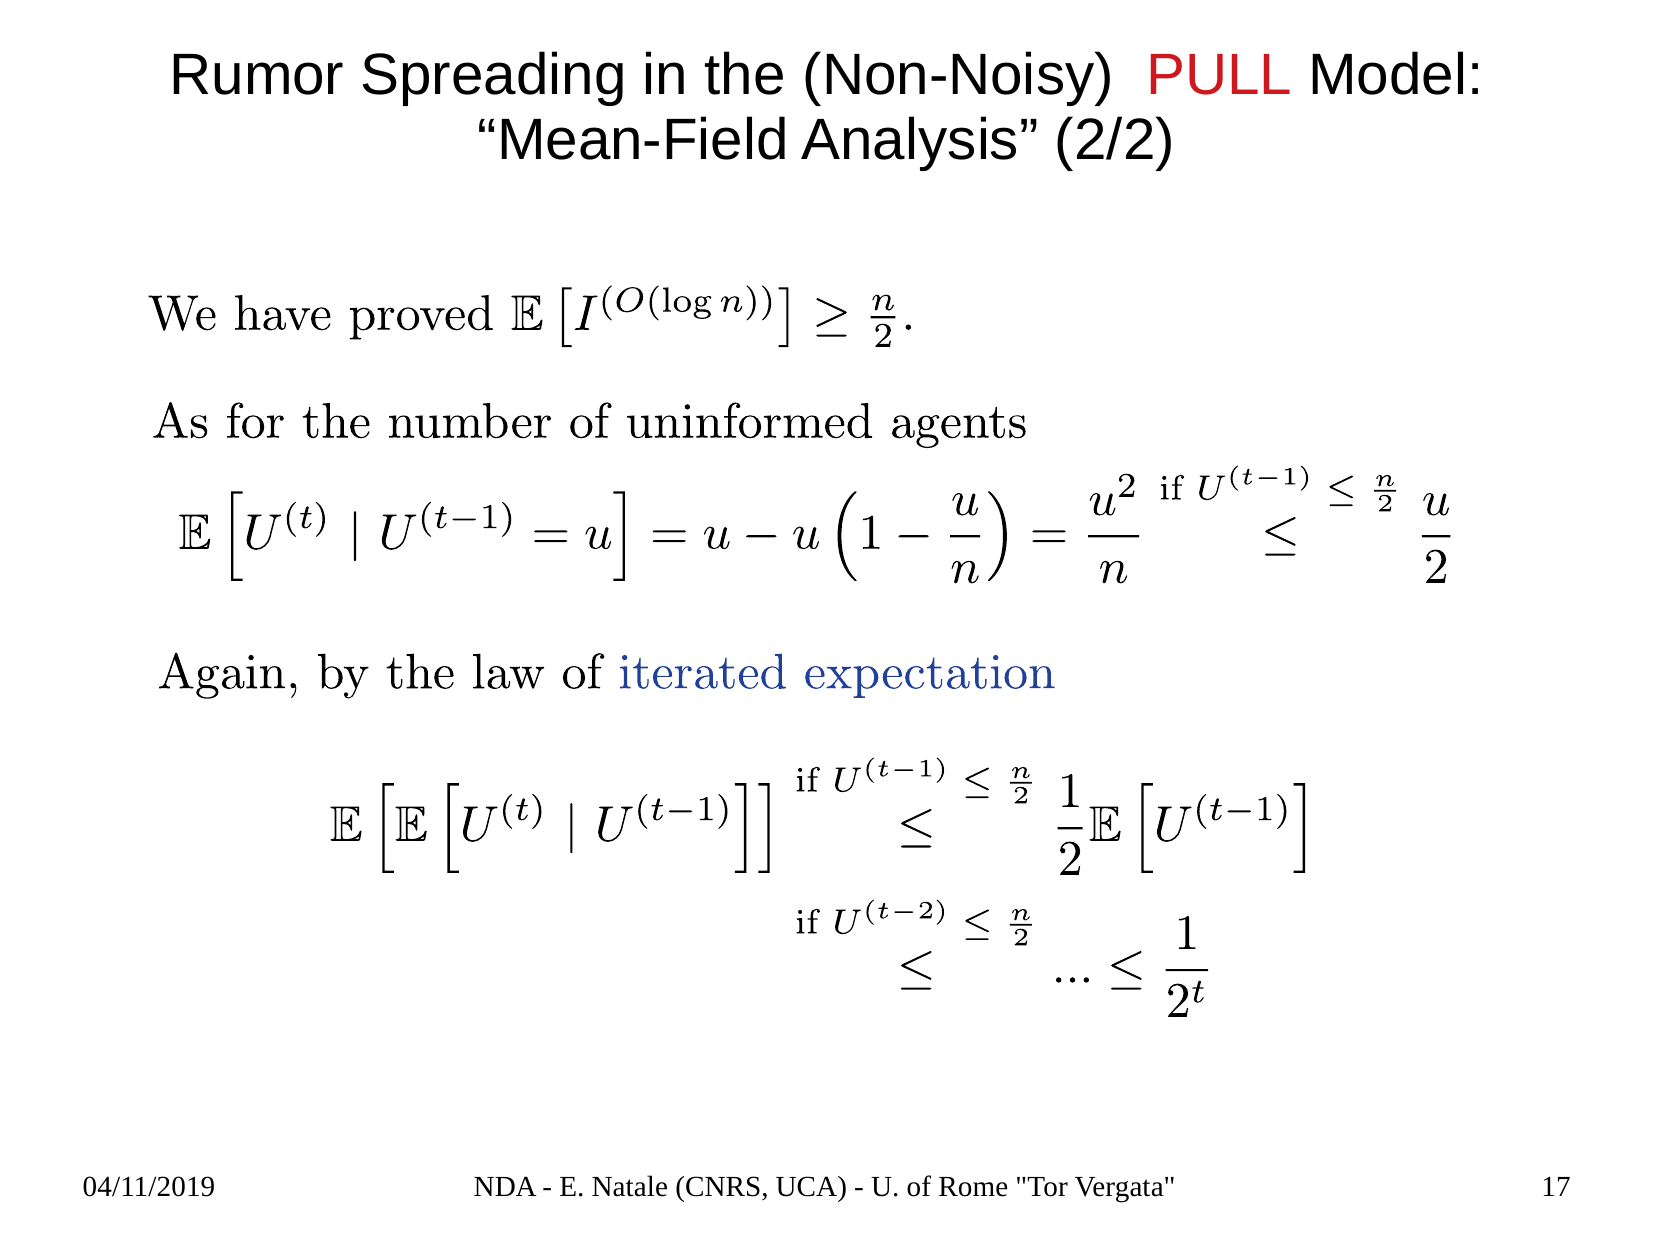

# Rumor Spreading in the (Non-Noisy) PULL Model: “Mean-Field Analysis” (2/2)
04/11/2019
NDA - E. Natale (CNRS, UCA) - U. of Rome "Tor Vergata"
17